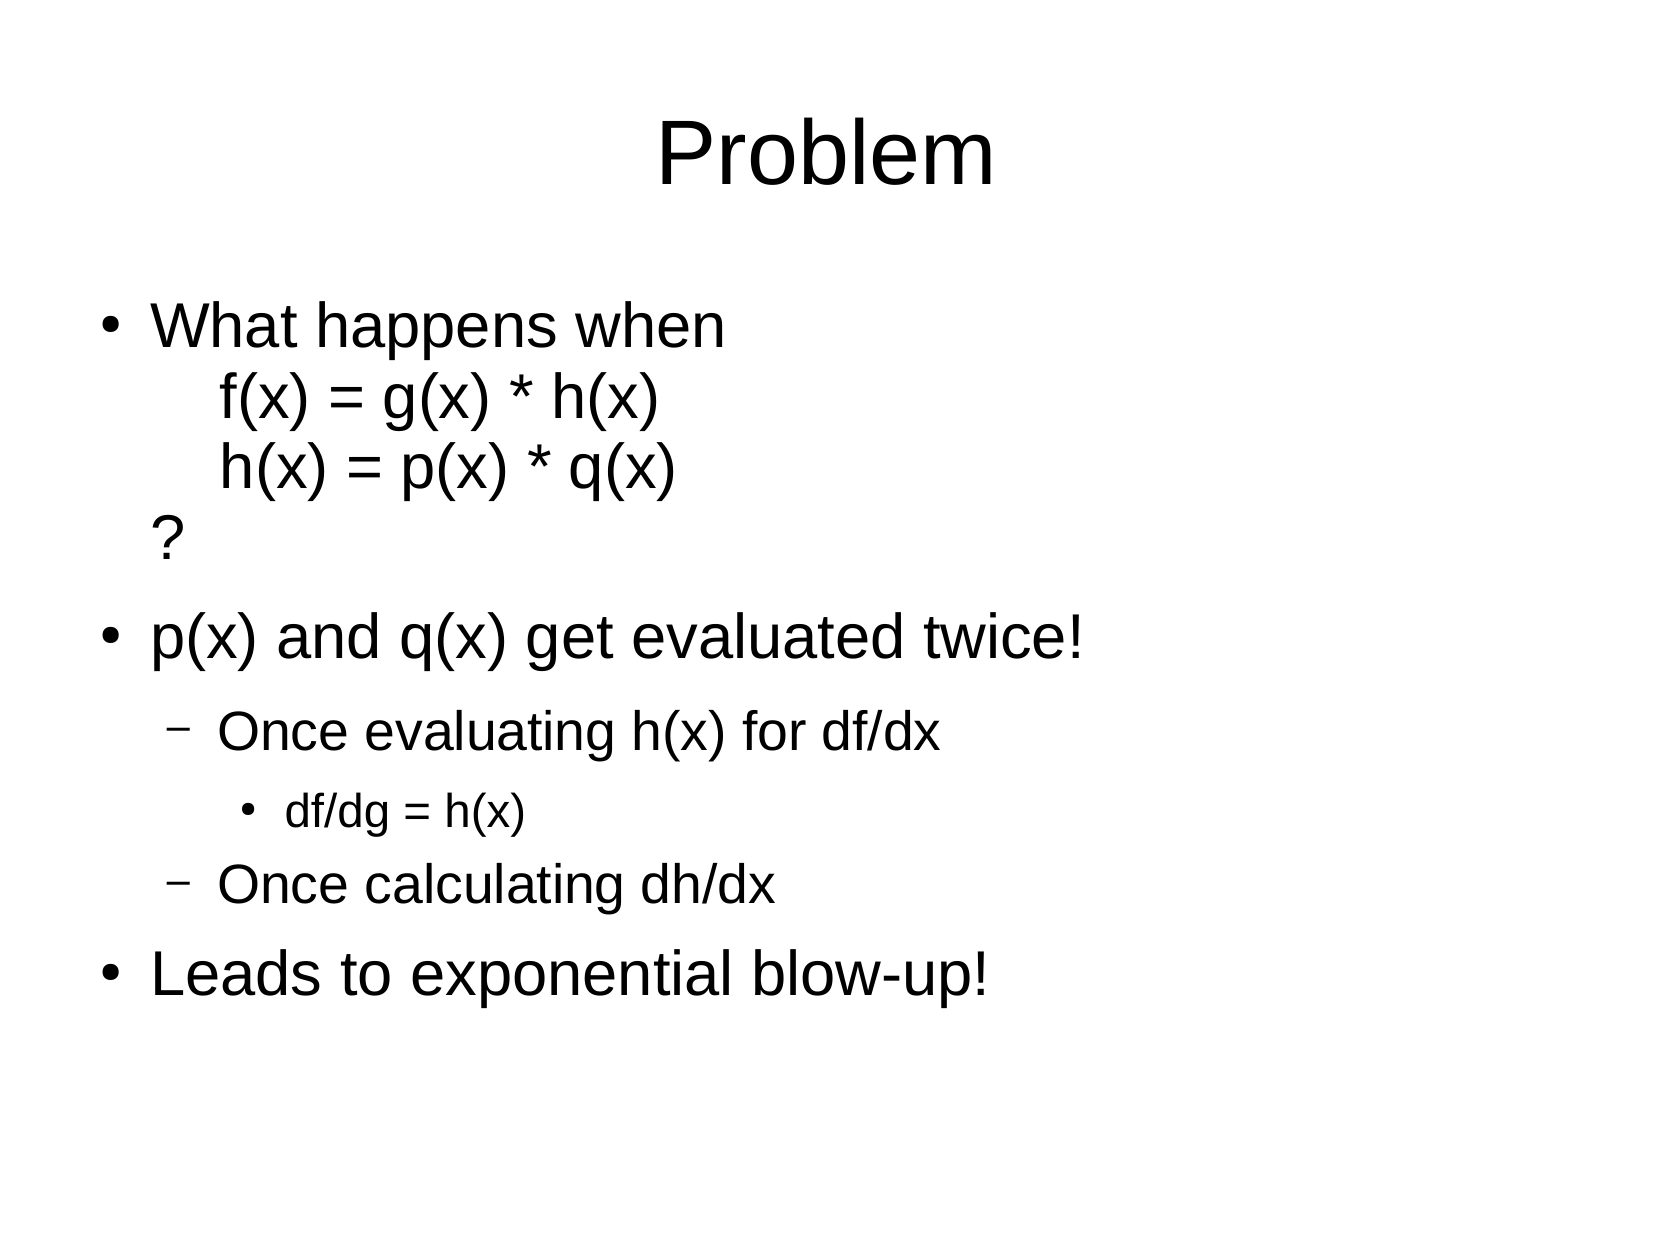

# Problem
What happens when
 f(x) = g(x) * h(x)
 h(x) = p(x) * q(x)
?
p(x) and q(x) get evaluated twice!
Once evaluating h(x) for df/dx
df/dg = h(x)
Once calculating dh/dx
Leads to exponential blow-up!